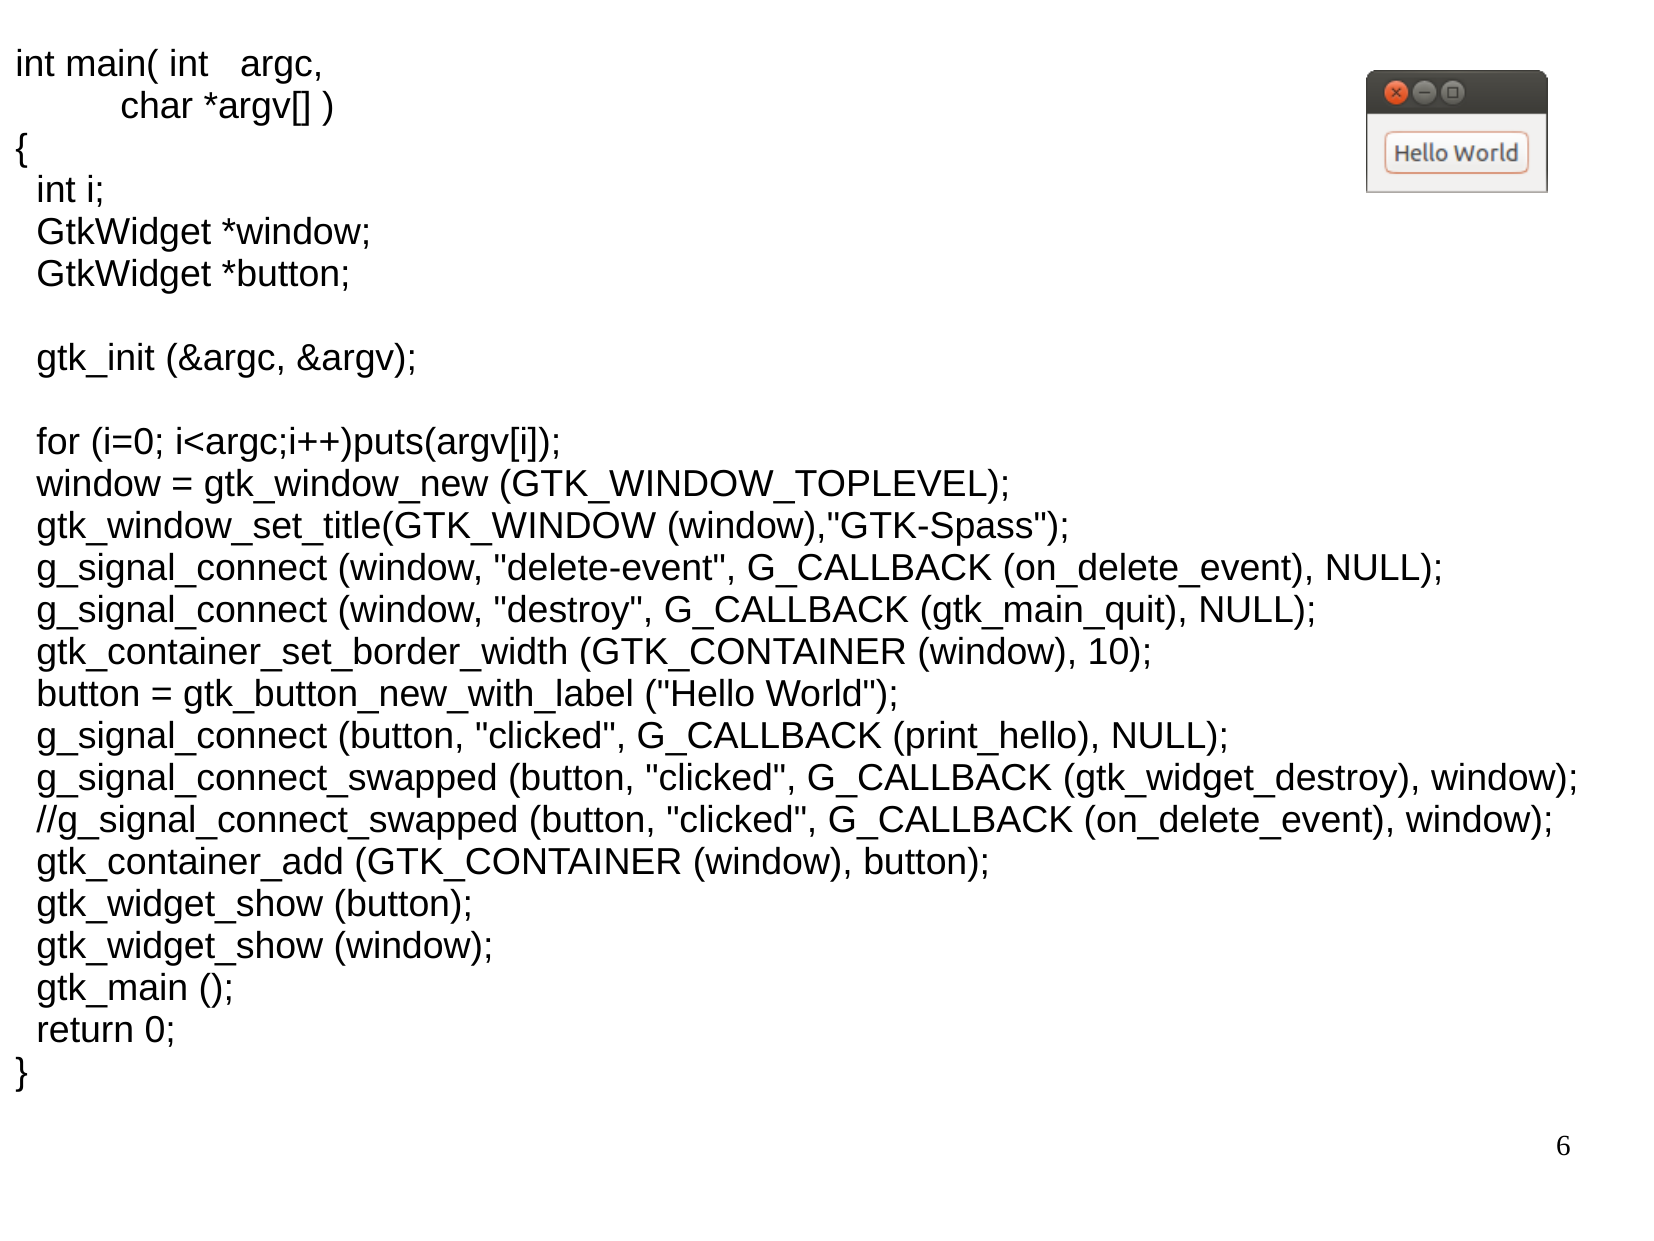

int main( int argc,
 char *argv[] )
{
 int i;
 GtkWidget *window;
 GtkWidget *button;
 gtk_init (&argc, &argv);
 for (i=0; i<argc;i++)puts(argv[i]);
 window = gtk_window_new (GTK_WINDOW_TOPLEVEL);
 gtk_window_set_title(GTK_WINDOW (window),"GTK-Spass");
 g_signal_connect (window, "delete-event", G_CALLBACK (on_delete_event), NULL);
 g_signal_connect (window, "destroy", G_CALLBACK (gtk_main_quit), NULL);
 gtk_container_set_border_width (GTK_CONTAINER (window), 10);
 button = gtk_button_new_with_label ("Hello World");
 g_signal_connect (button, "clicked", G_CALLBACK (print_hello), NULL);
 g_signal_connect_swapped (button, "clicked", G_CALLBACK (gtk_widget_destroy), window);
 //g_signal_connect_swapped (button, "clicked", G_CALLBACK (on_delete_event), window);
 gtk_container_add (GTK_CONTAINER (window), button);
 gtk_widget_show (button);
 gtk_widget_show (window);
 gtk_main ();
 return 0;
}
6